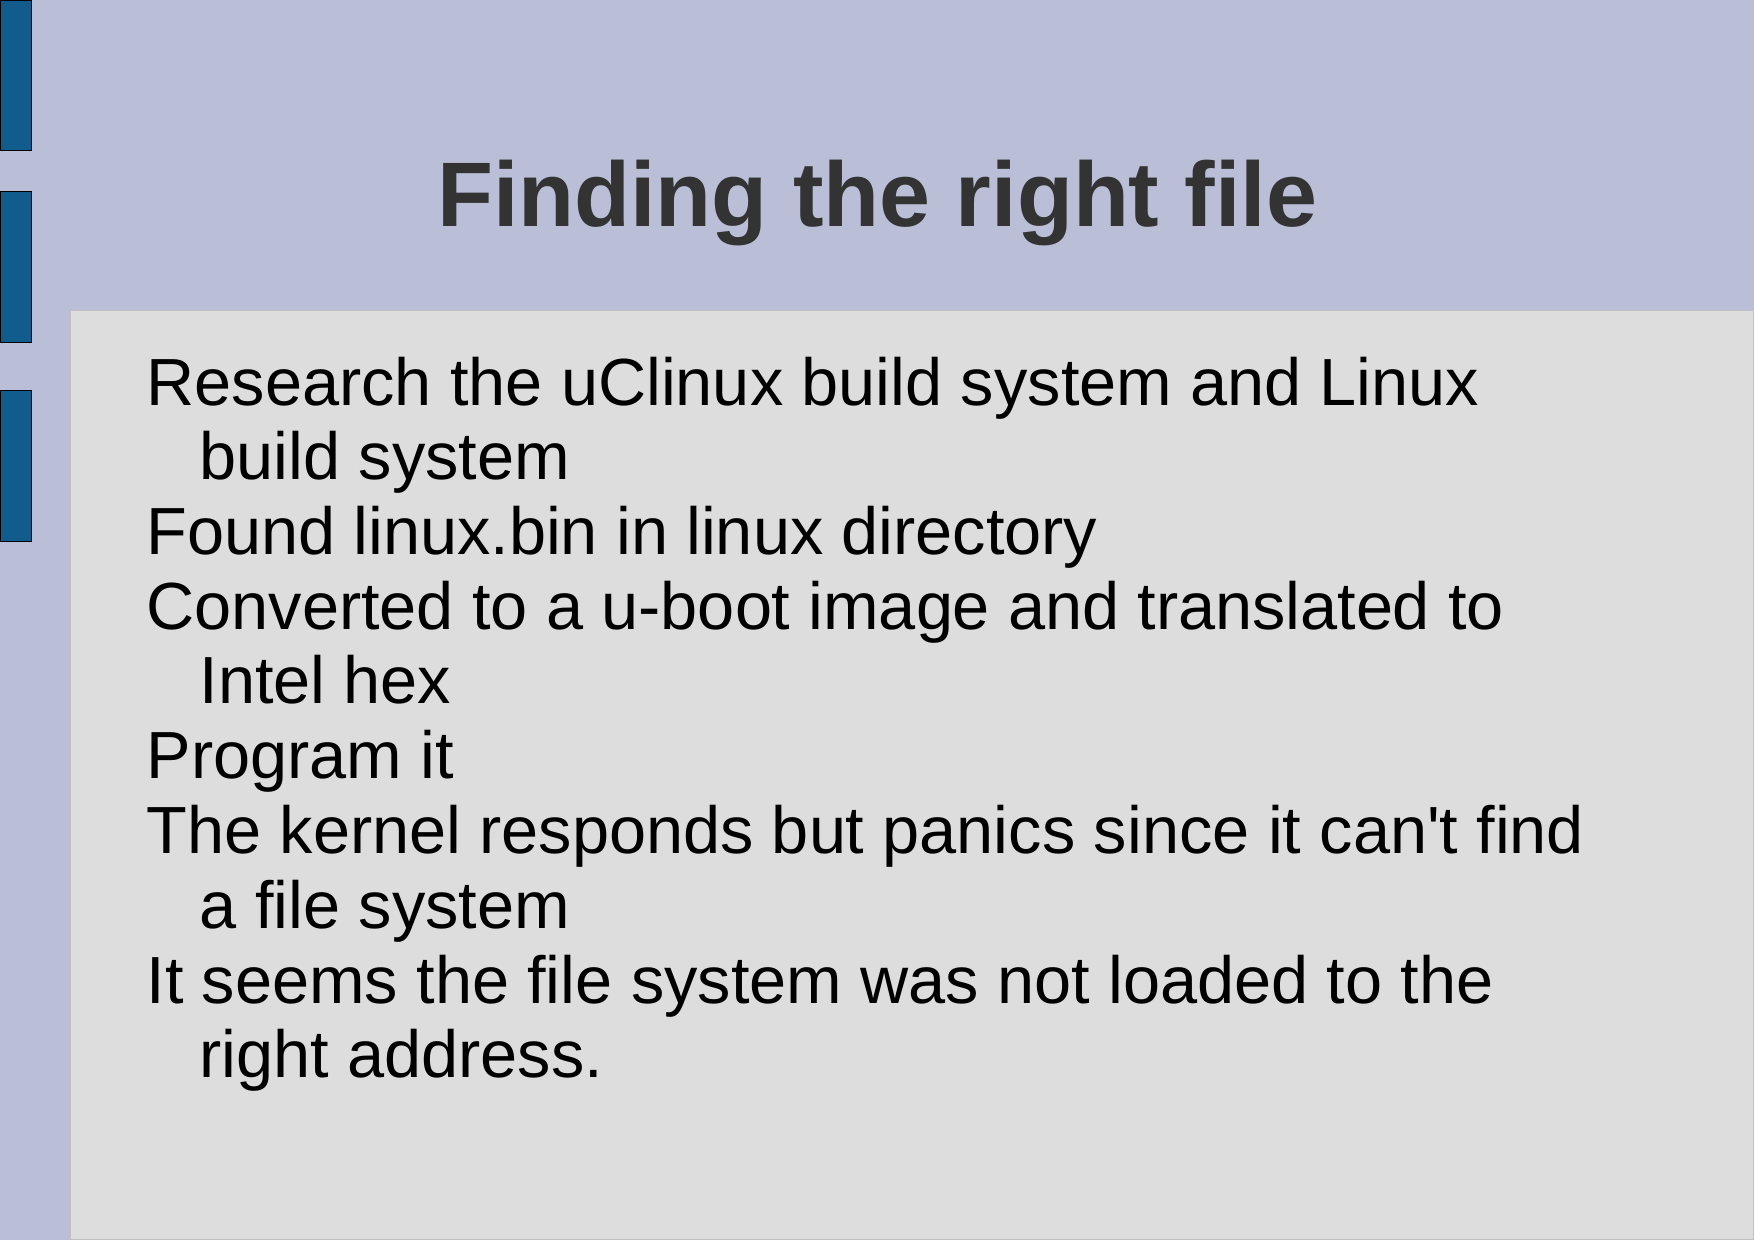

# Finding the right file
Research the uClinux build system and Linux build system
Found linux.bin in linux directory
Converted to a u-boot image and translated to Intel hex
Program it
The kernel responds but panics since it can't find a file system
It seems the file system was not loaded to the right address.